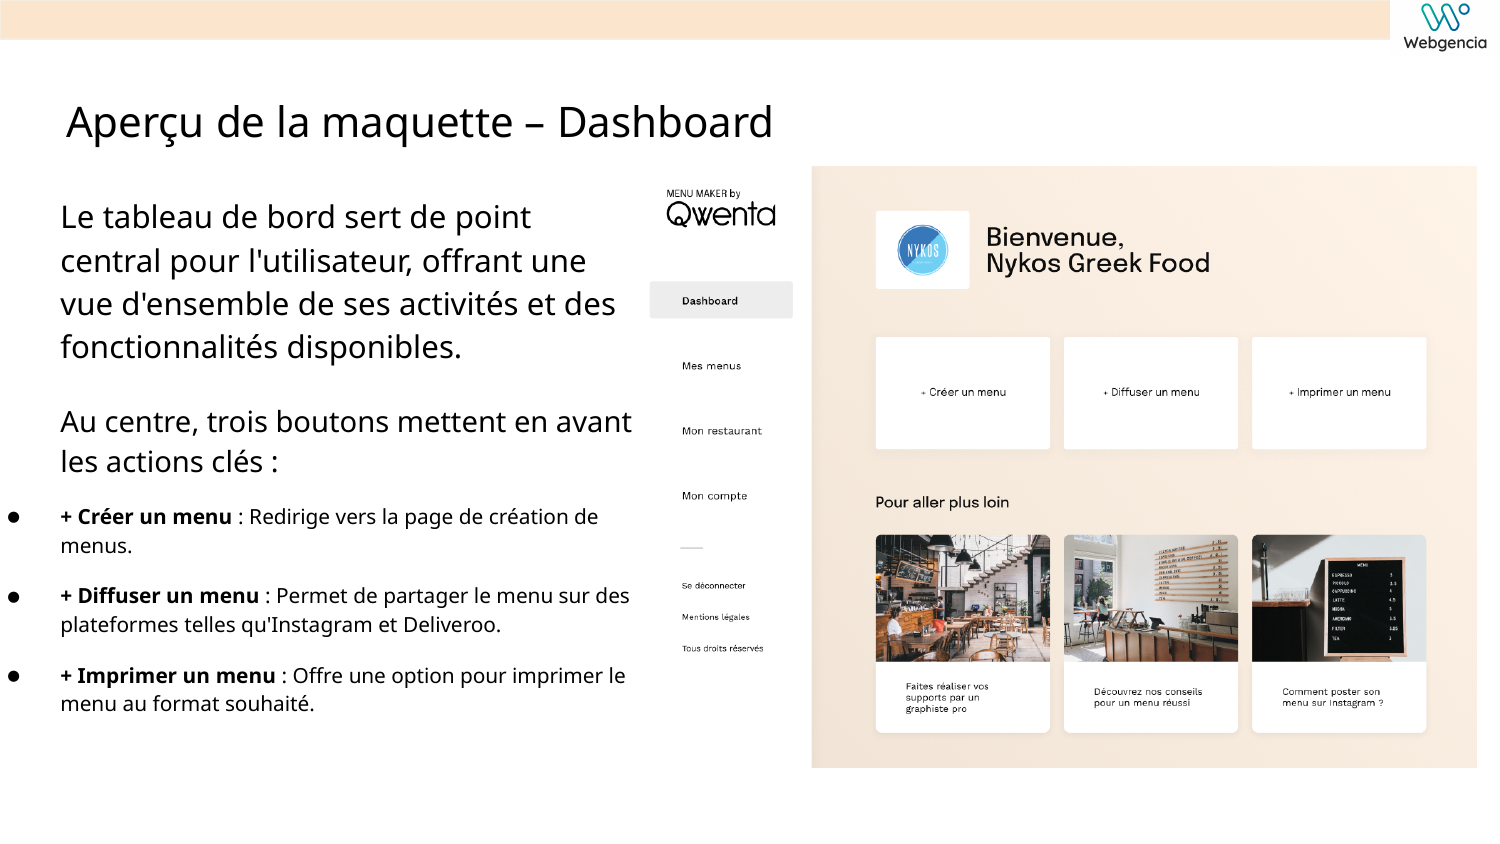

# Aperçu de la maquette – Dashboard
Le tableau de bord sert de point central pour l'utilisateur, offrant une vue d'ensemble de ses activités et des fonctionnalités disponibles.
Au centre, trois boutons mettent en avant les actions clés :
+ Créer un menu : Redirige vers la page de création de menus.
+ Diffuser un menu : Permet de partager le menu sur des plateformes telles qu'Instagram et Deliveroo.
+ Imprimer un menu : Offre une option pour imprimer le menu au format souhaité.